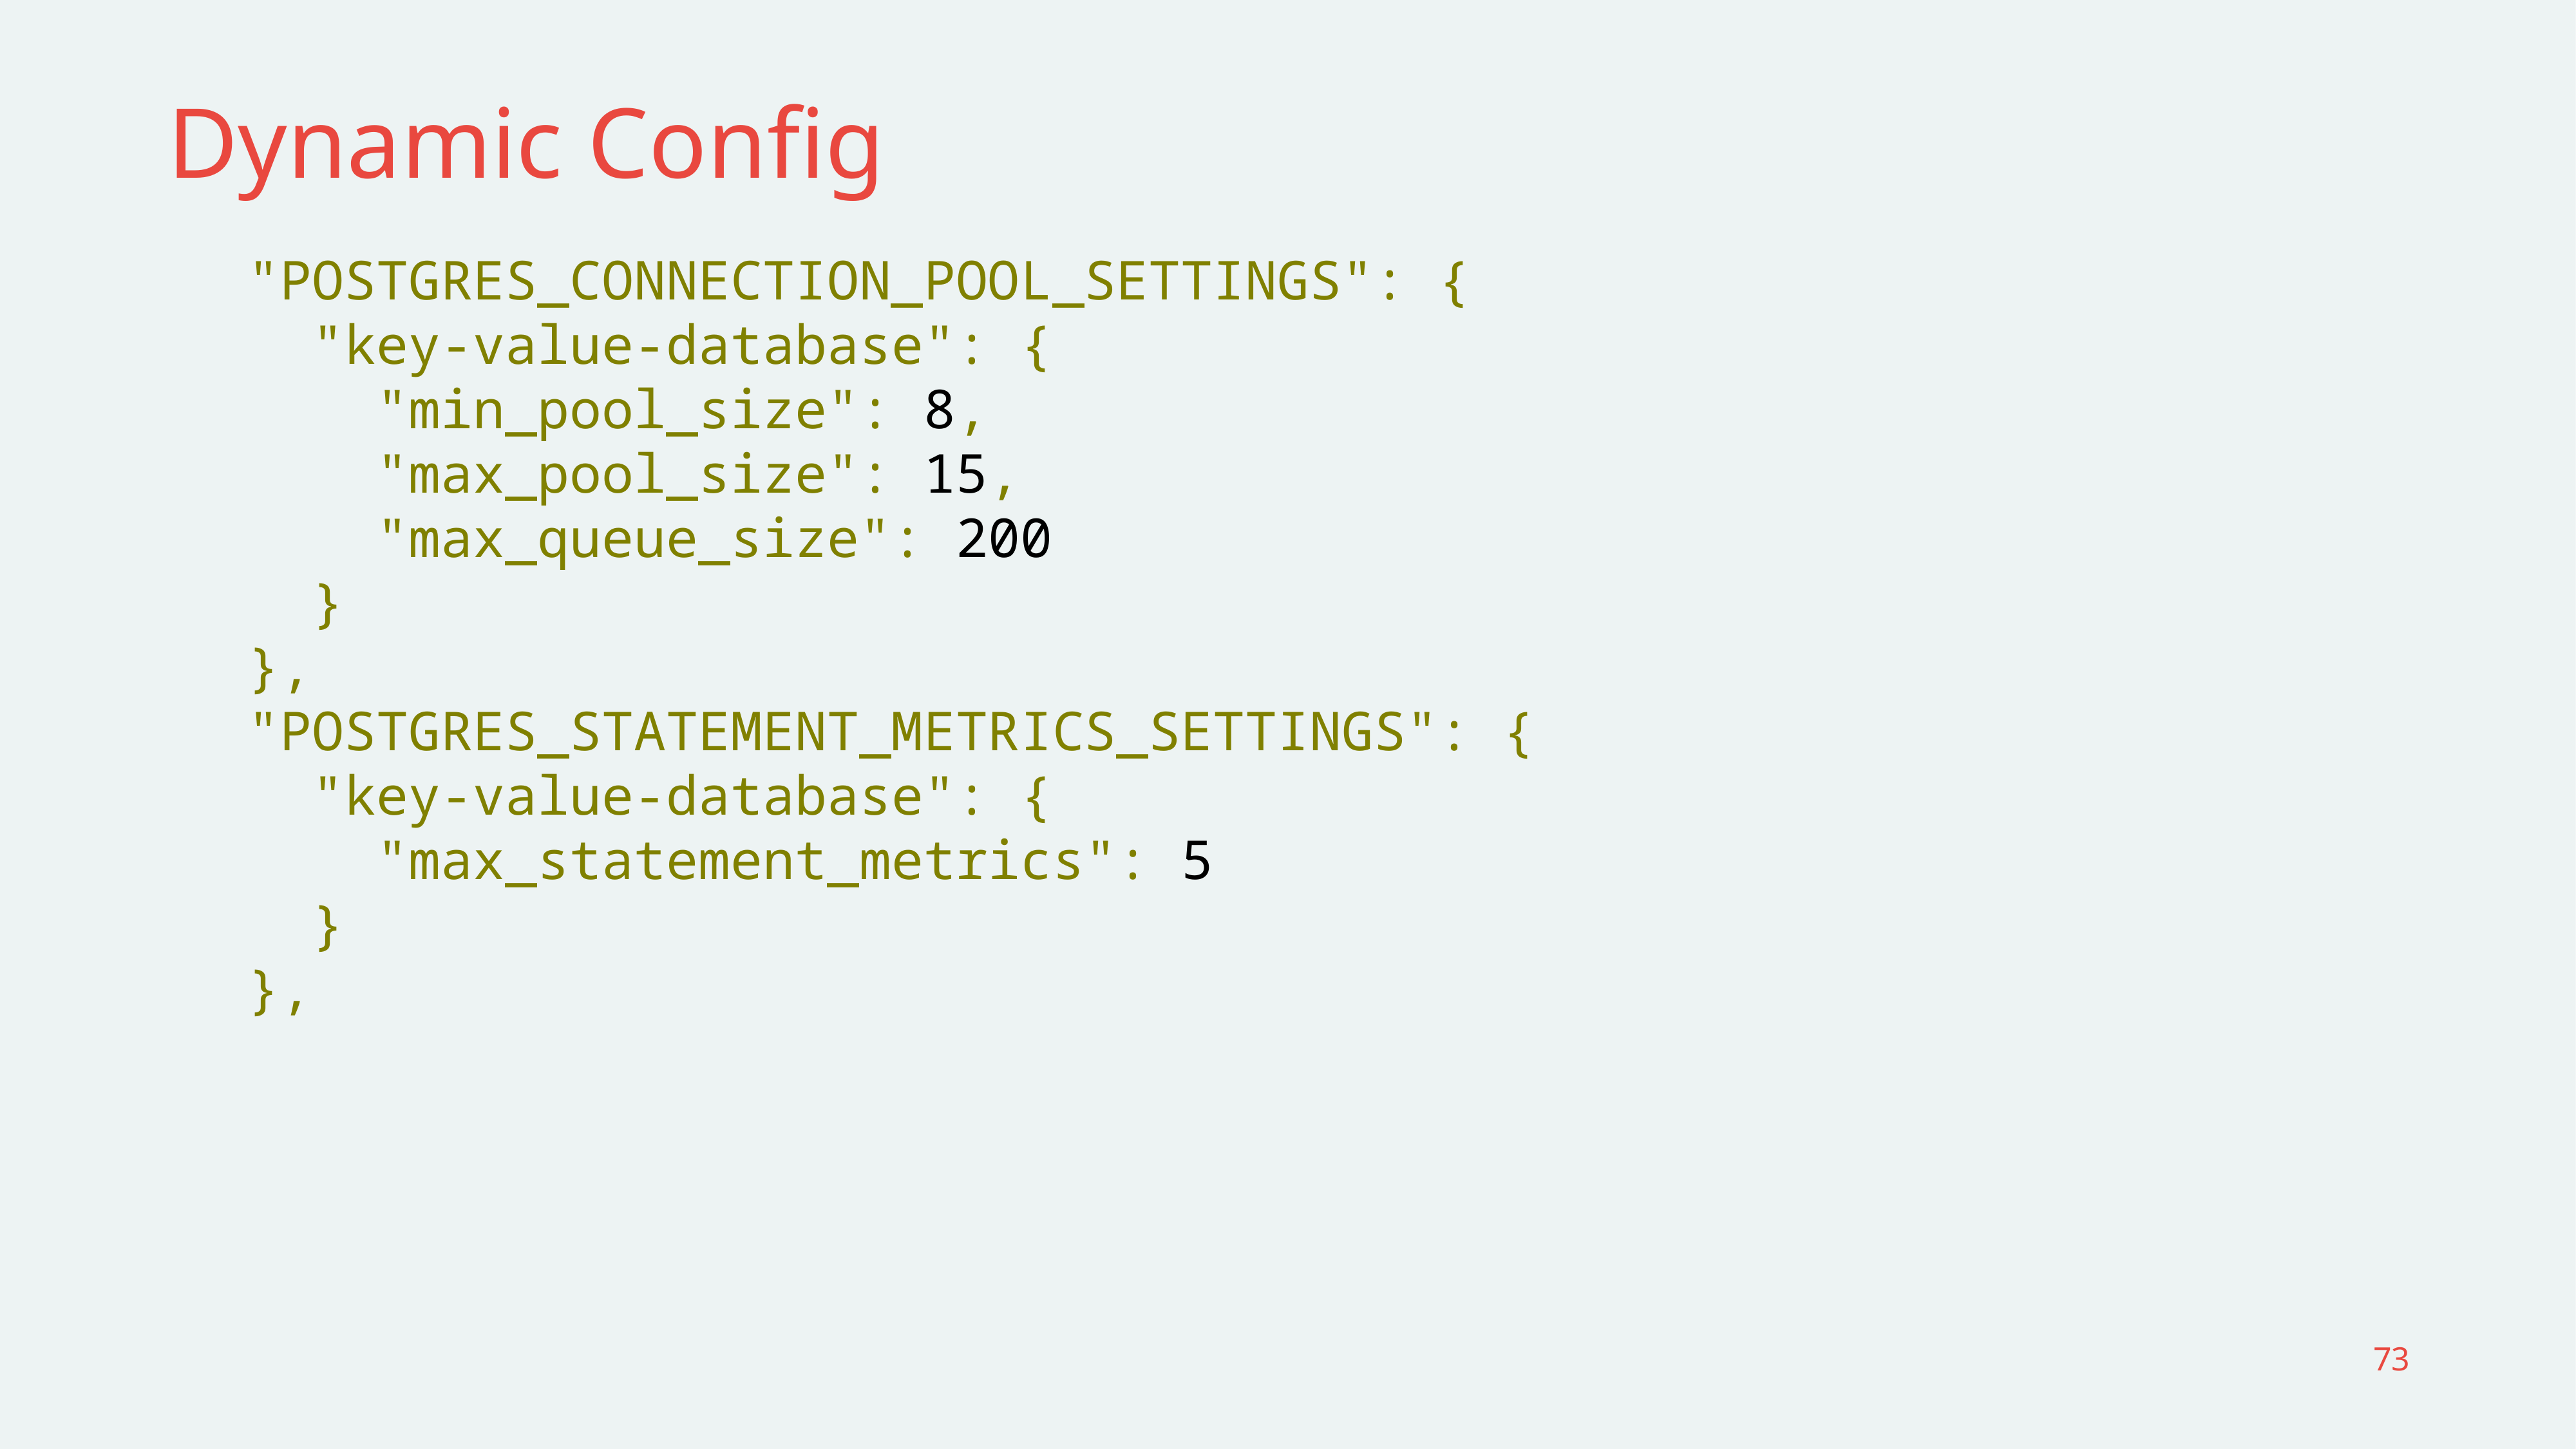

# Dynamic Config
 "POSTGRES_CONNECTION_POOL_SETTINGS": {
 "key-value-database": {
 "min_pool_size": 8,
 "max_pool_size": 15,
 "max_queue_size": 200
 }
 },
 "POSTGRES_STATEMENT_METRICS_SETTINGS": {
 "key-value-database": {
 "max_statement_metrics": 5
 }
 },